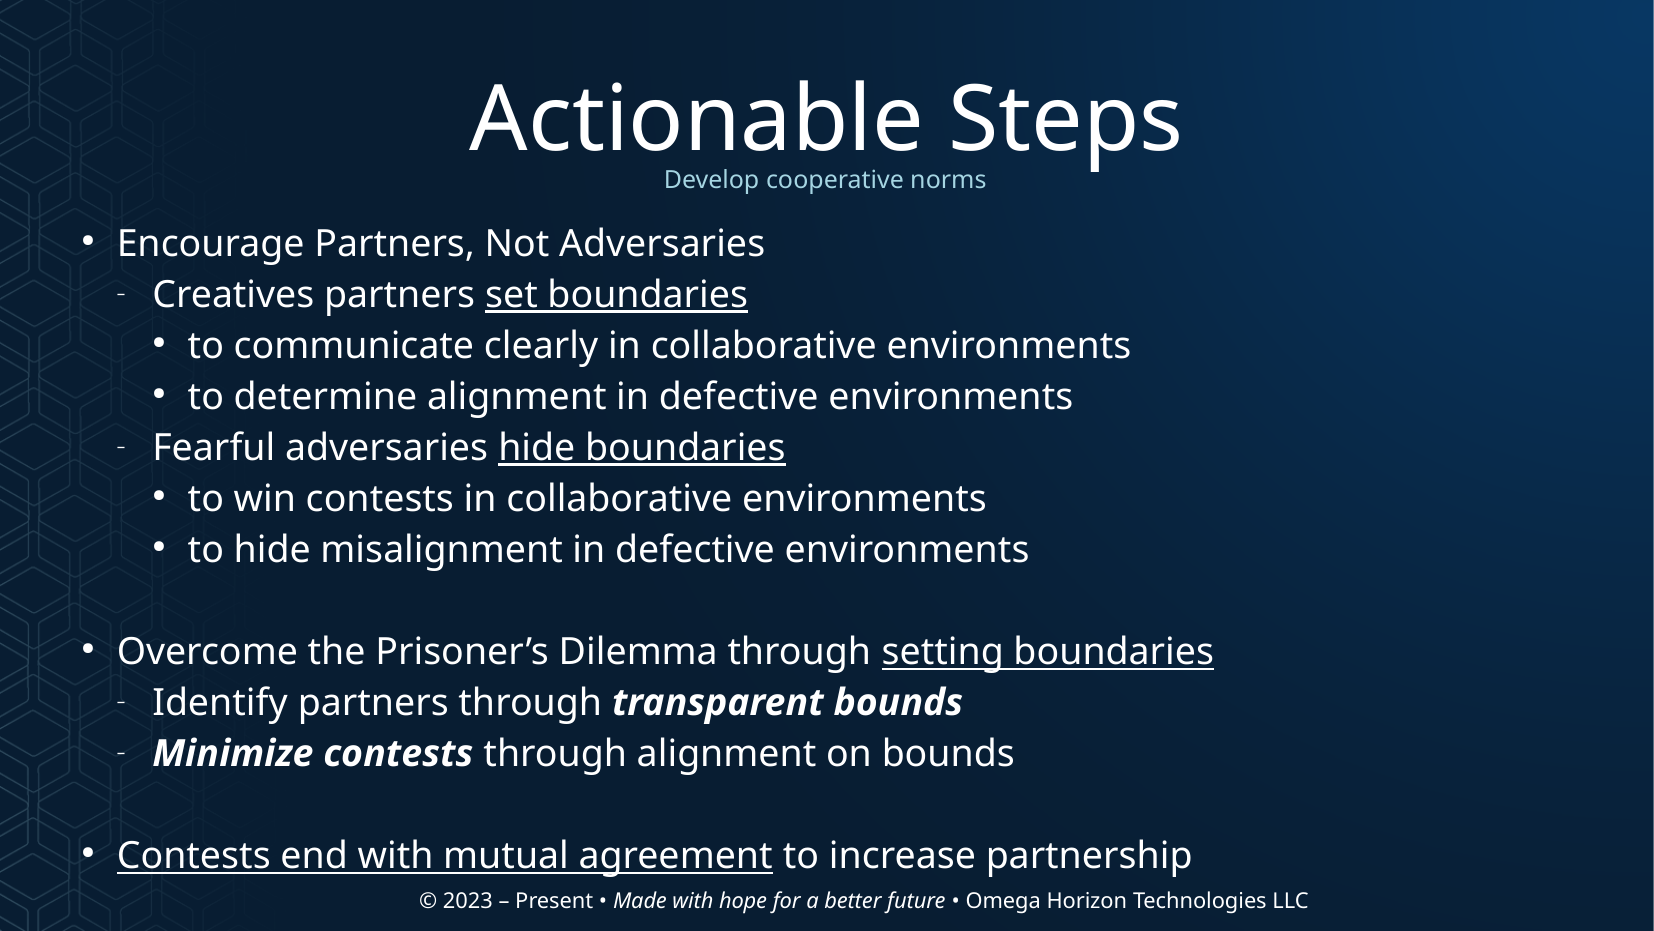

# Actionable Steps
Develop cooperative norms
Encourage Partners, Not Adversaries
Creatives partners set boundaries
to communicate clearly in collaborative environments
to determine alignment in defective environments
Fearful adversaries hide boundaries
to win contests in collaborative environments
to hide misalignment in defective environments
Overcome the Prisoner’s Dilemma through setting boundaries
Identify partners through transparent bounds
Minimize contests through alignment on bounds
Contests end with mutual agreement to increase partnership